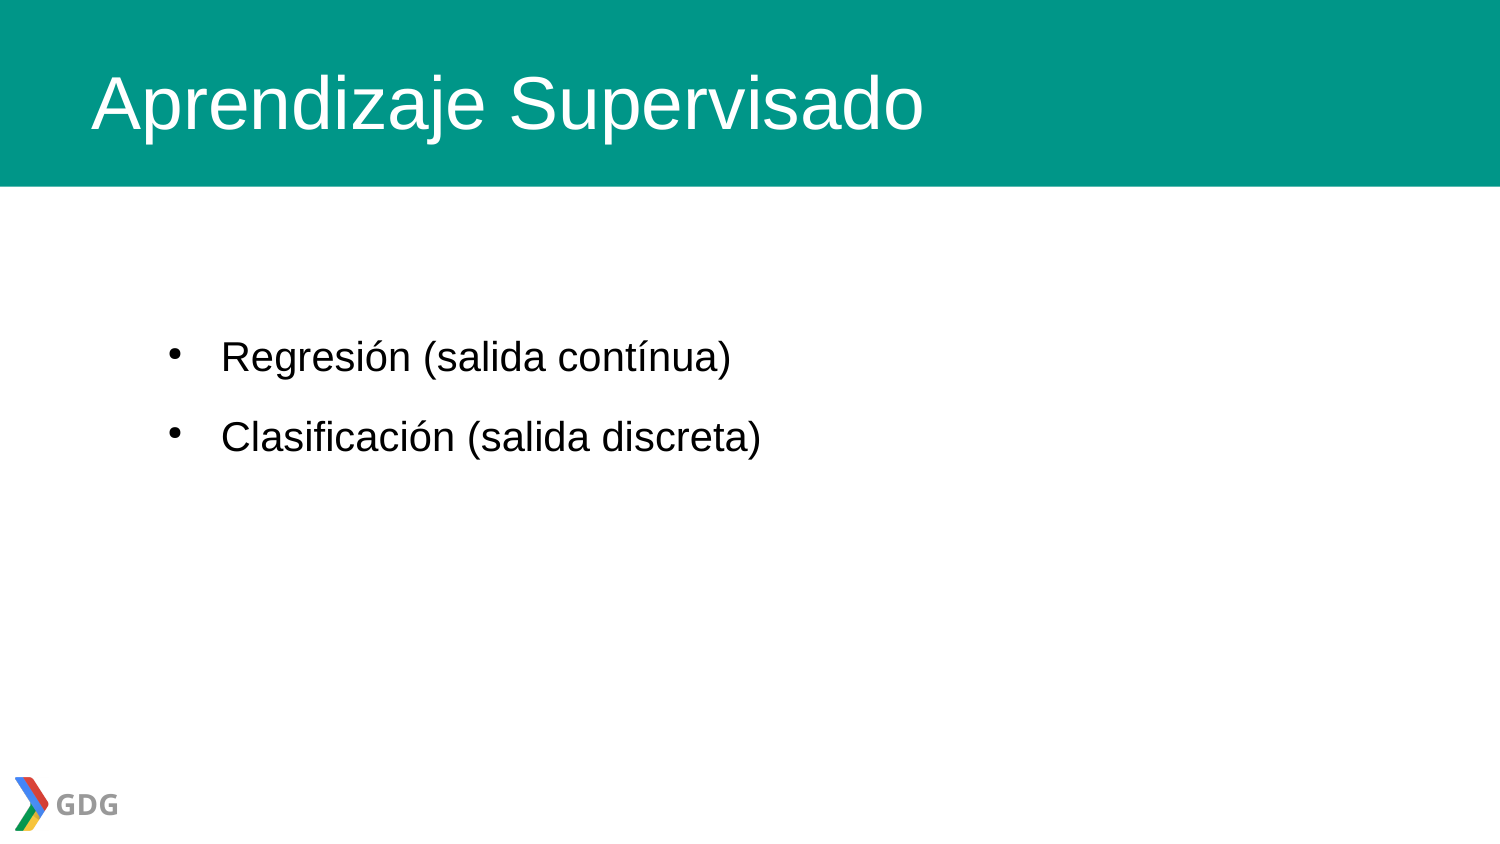

Aprendizaje Supervisado
# Regresión (salida contínua)
Clasificación (salida discreta)